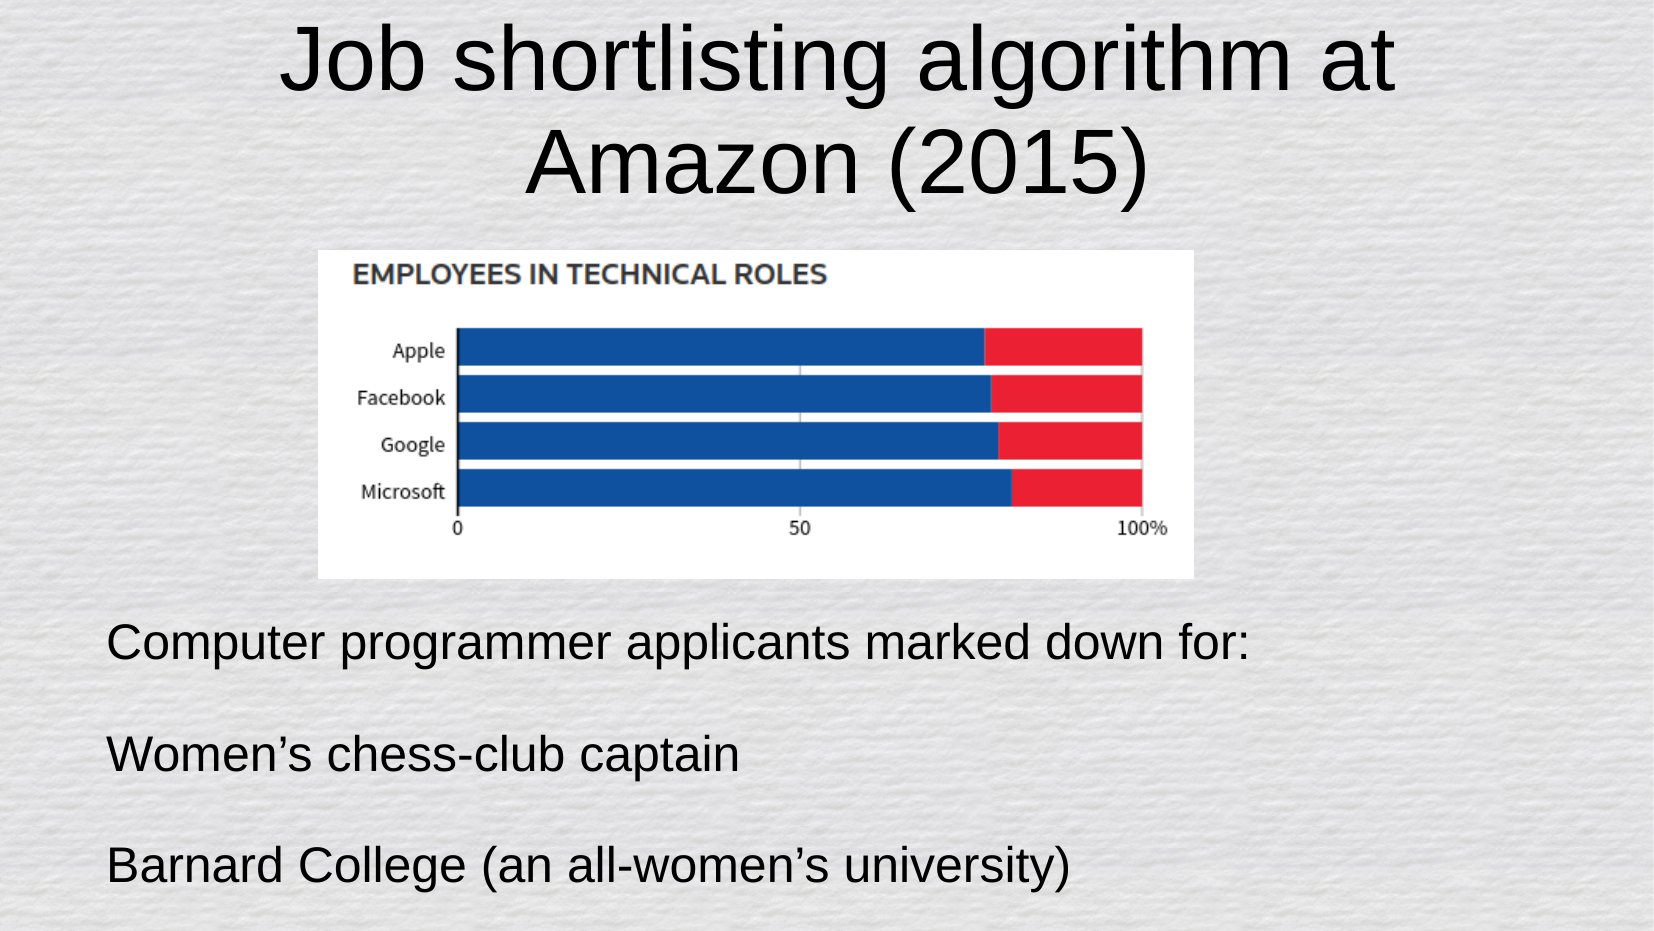

# Job shortlisting algorithm at Amazon (2015)
Computer programmer applicants marked down for:
Women’s chess-club captain
Barnard College (an all-women’s university)